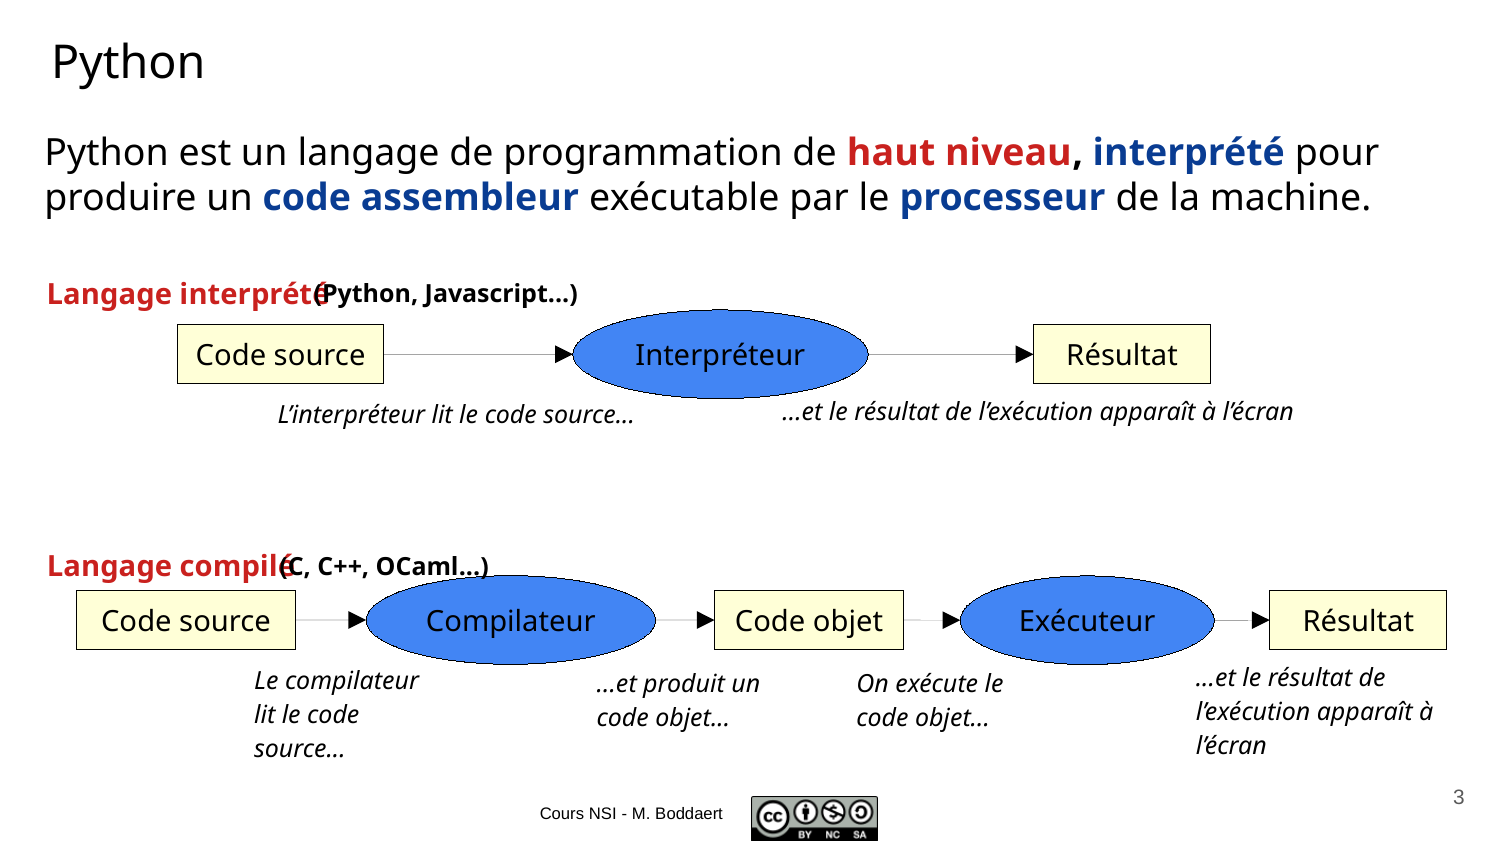

# Python
Python est un langage de programmation de haut niveau, interprété pour produire un code assembleur exécutable par le processeur de la machine.
Langage interprété
(Python, Javascript...)
Interpréteur
Code source
Résultat
...et le résultat de l’exécution apparaît à l’écran
L’interpréteur lit le code source...
Langage compilé
(C, C++, OCaml...)
Compilateur
Exécuteur
Code source
Code objet
Résultat
...et le résultat de l’exécution apparaît à l’écran
Le compilateur lit le code source...
...et produit un code objet...
On exécute le code objet...